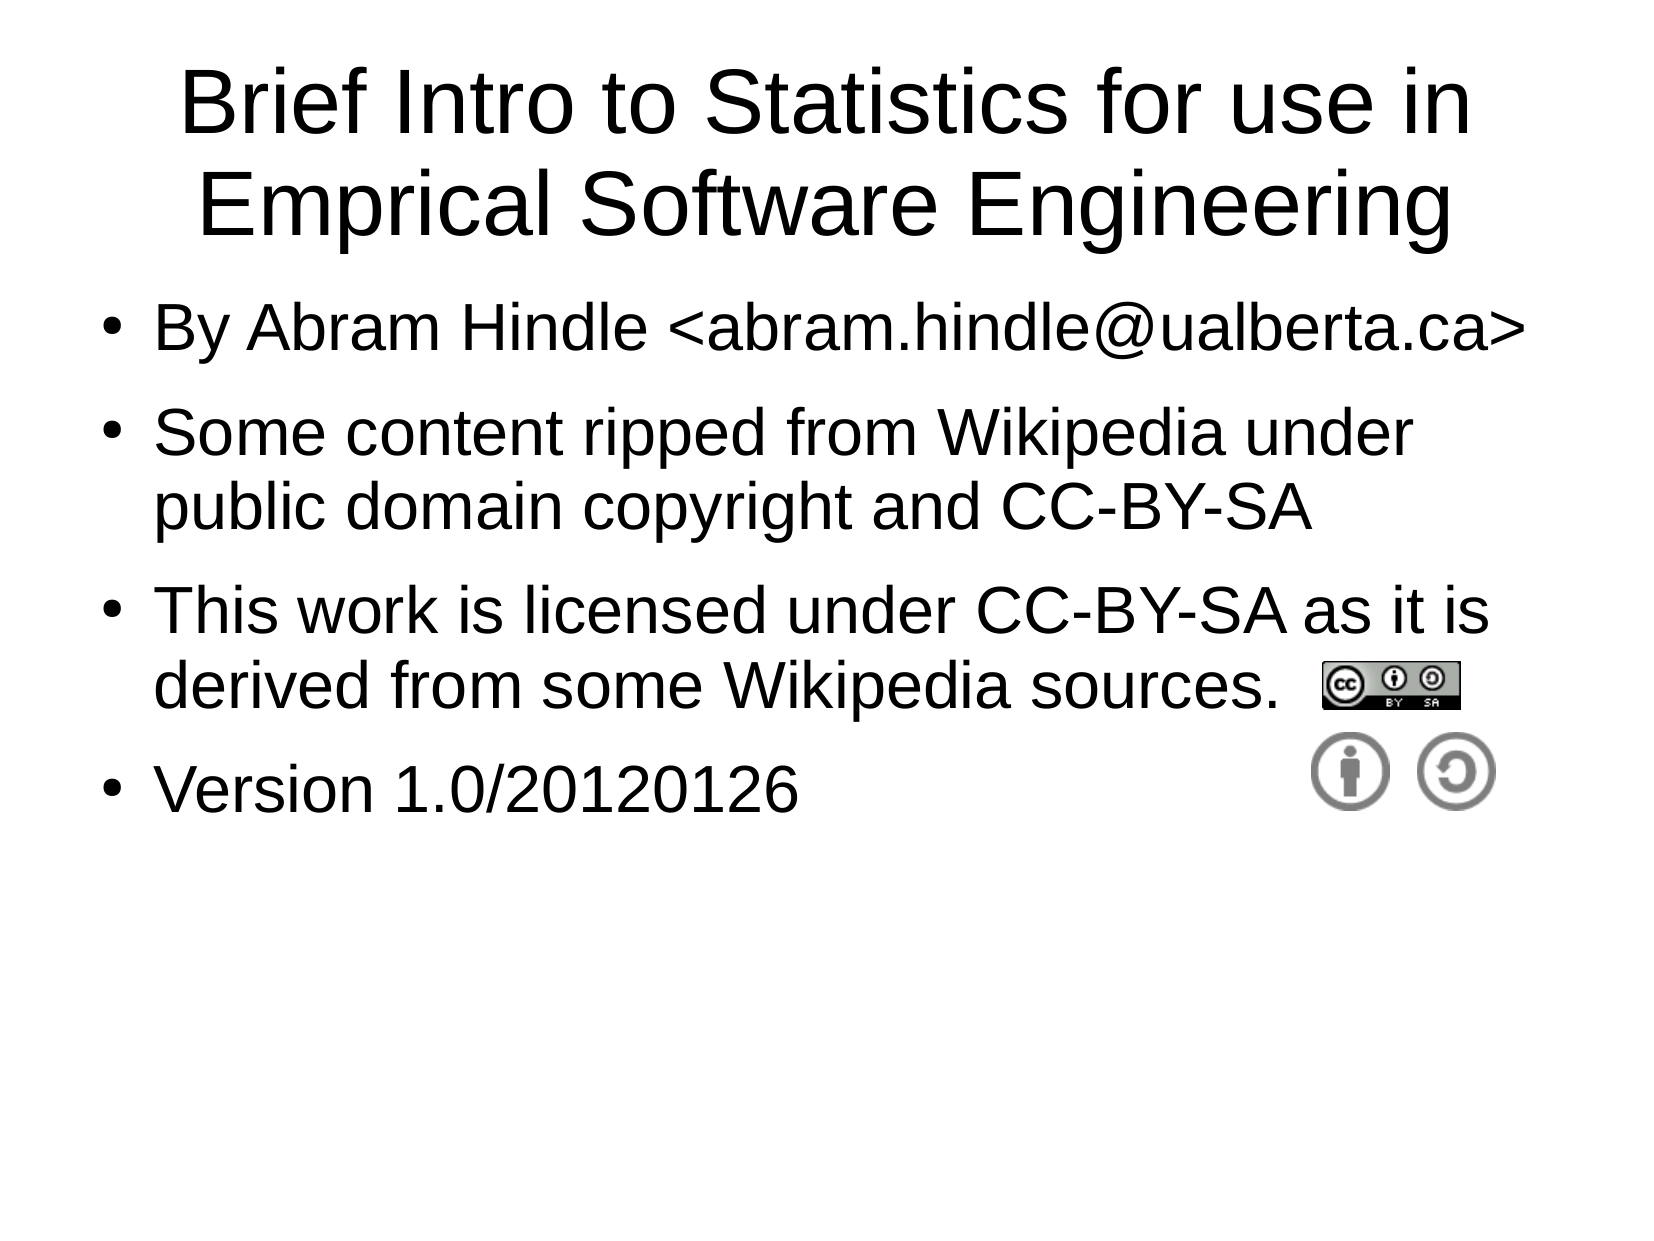

# Brief Intro to Statistics for use in Emprical Software Engineering
By Abram Hindle <abram.hindle@ualberta.ca>
Some content ripped from Wikipedia under public domain copyright and CC-BY-SA
This work is licensed under CC-BY-SA as it is derived from some Wikipedia sources.
Version 1.0/20120126